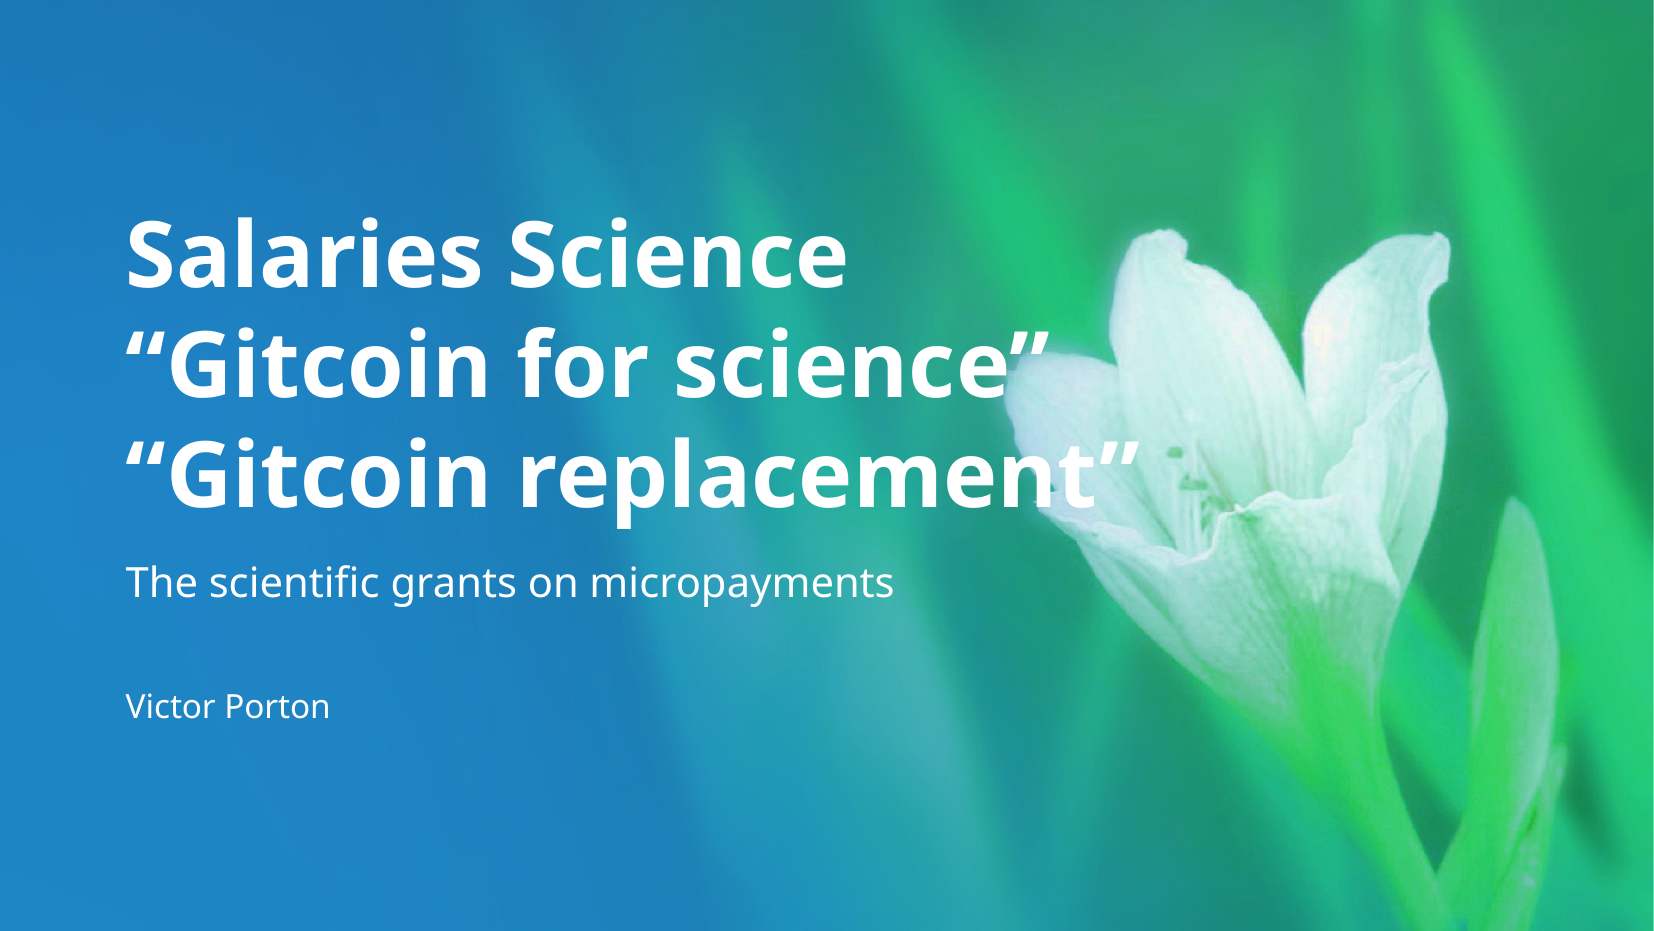

Salaries Science
“Gitcoin for science”
“Gitcoin replacement”
The scientific grants on micropayments
Victor Porton